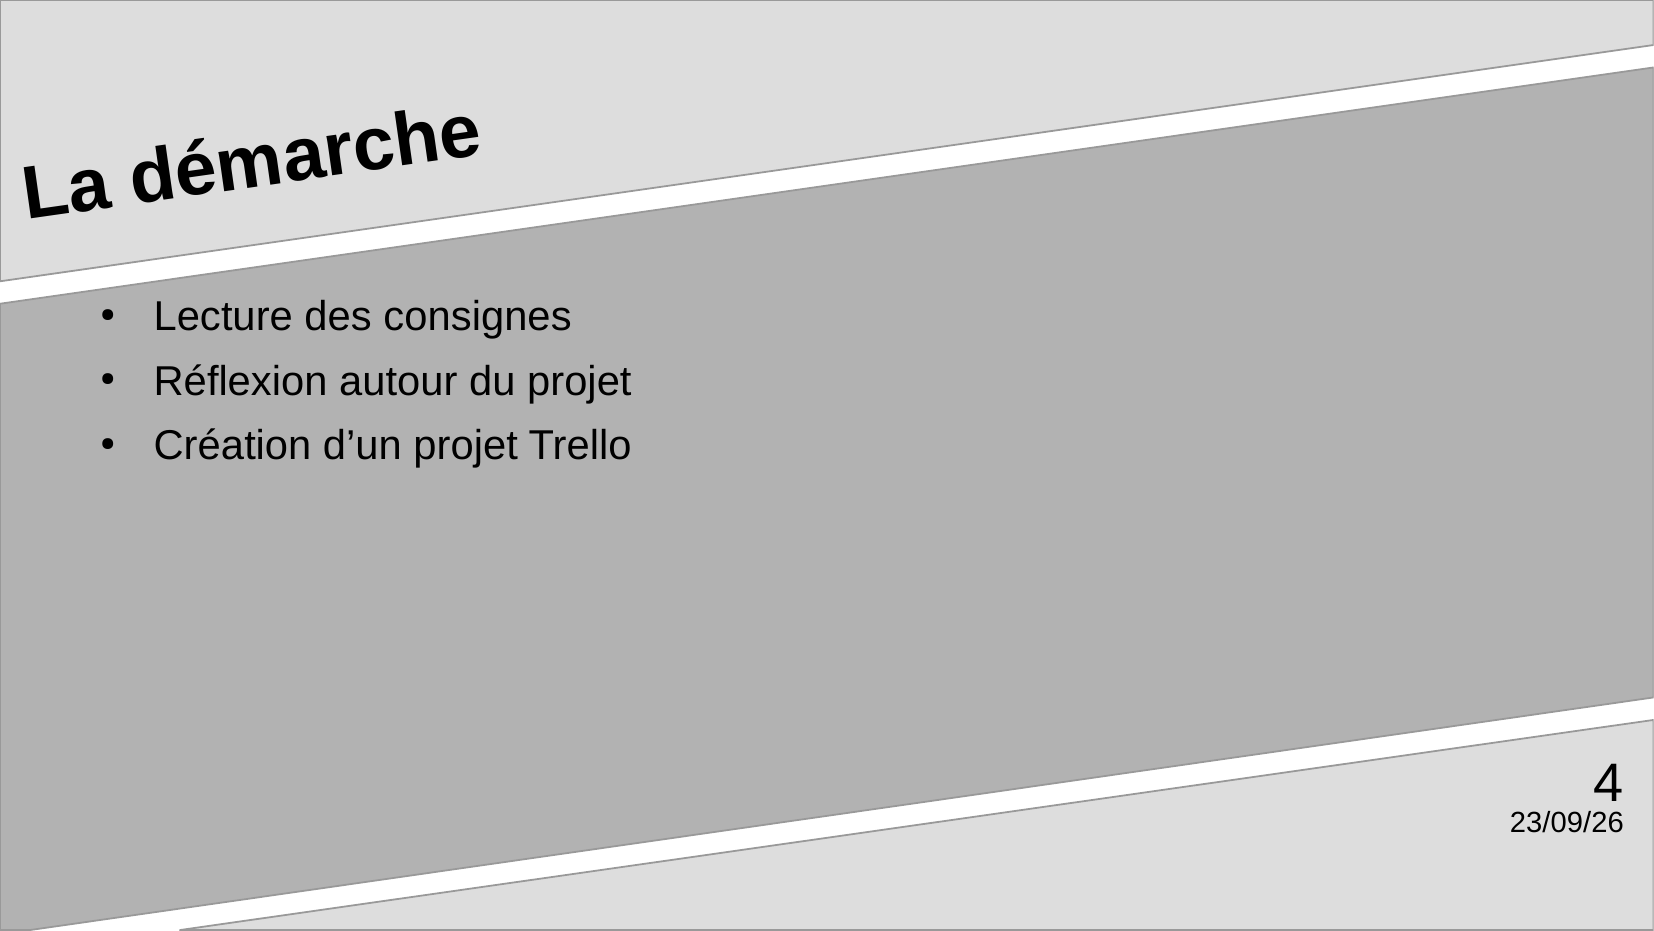

# La démarche
Lecture des consignes
Réflexion autour du projet
Création d’un projet Trello
4